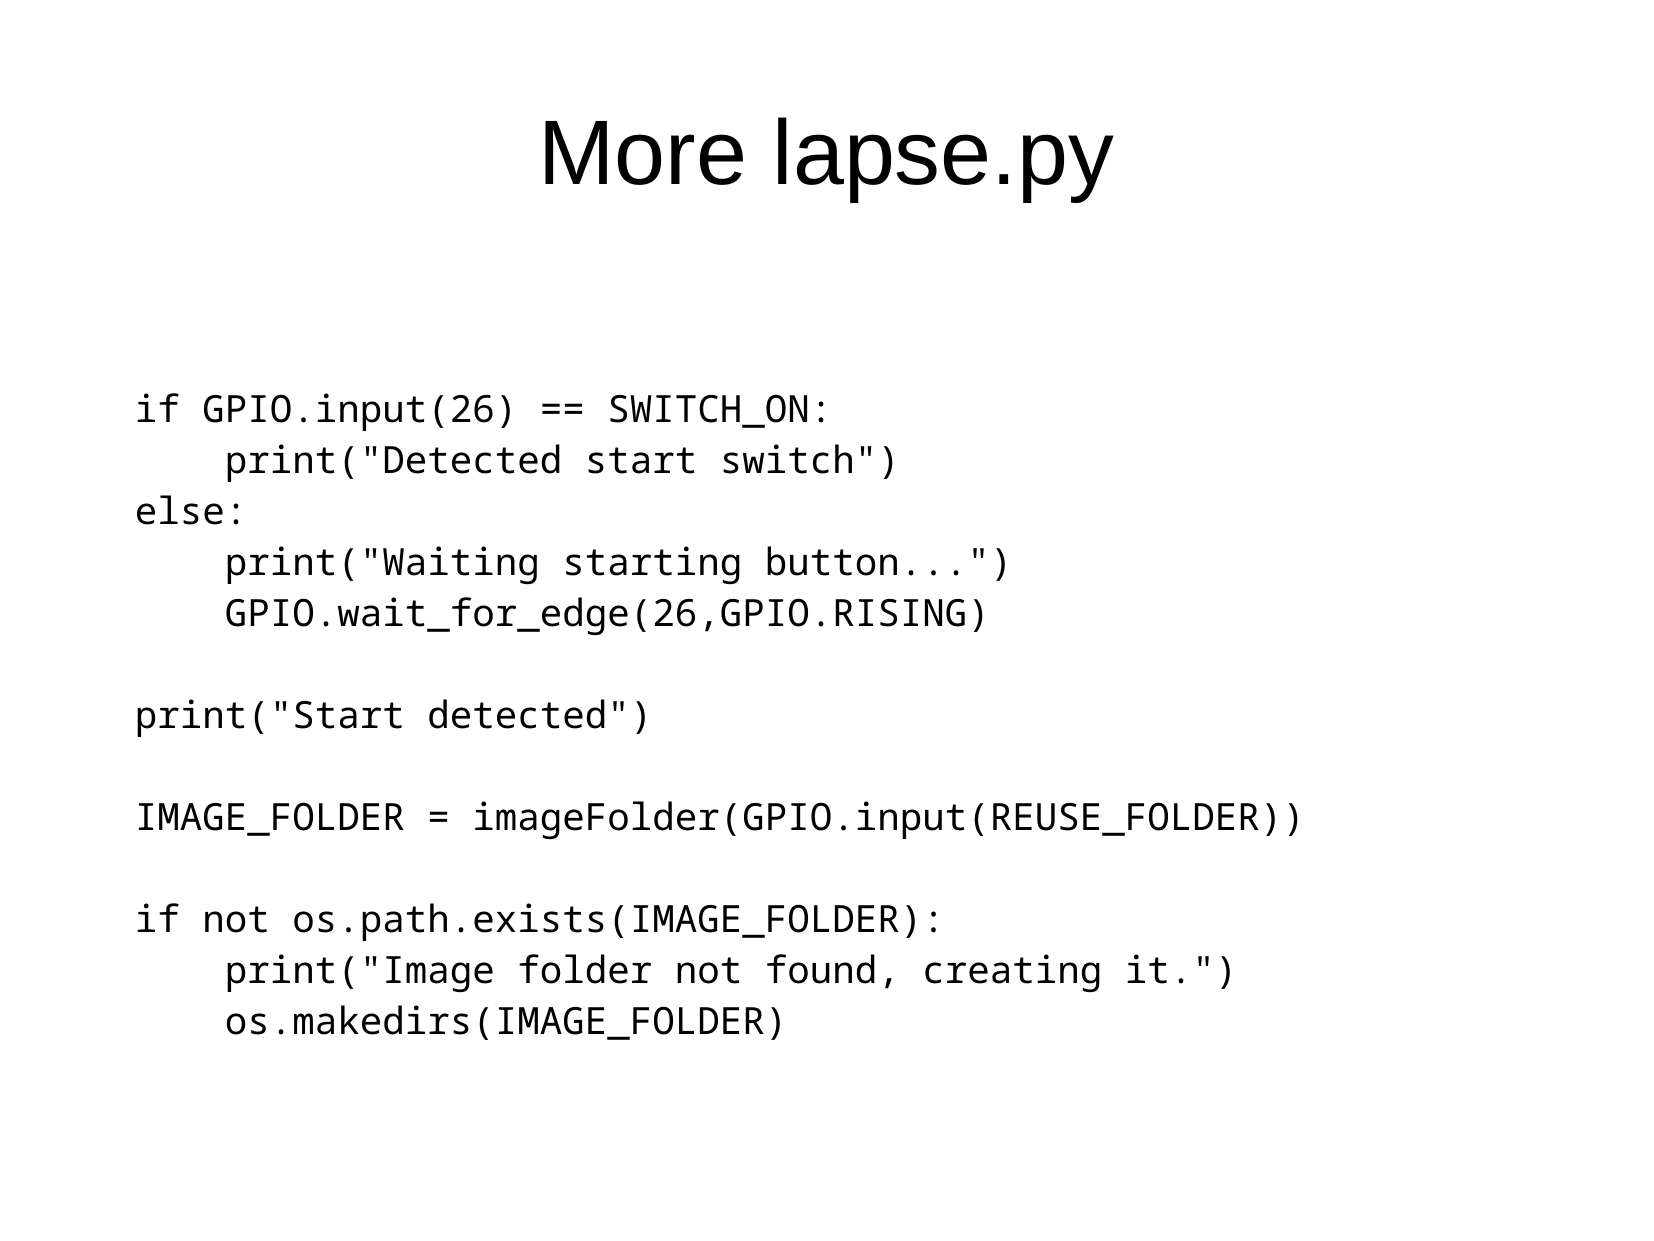

# More lapse.py
if GPIO.input(26) == SWITCH_ON:
 print("Detected start switch")
else:
 print("Waiting starting button...")
 GPIO.wait_for_edge(26,GPIO.RISING)
print("Start detected")
IMAGE_FOLDER = imageFolder(GPIO.input(REUSE_FOLDER))
if not os.path.exists(IMAGE_FOLDER):
 print("Image folder not found, creating it.")
 os.makedirs(IMAGE_FOLDER)